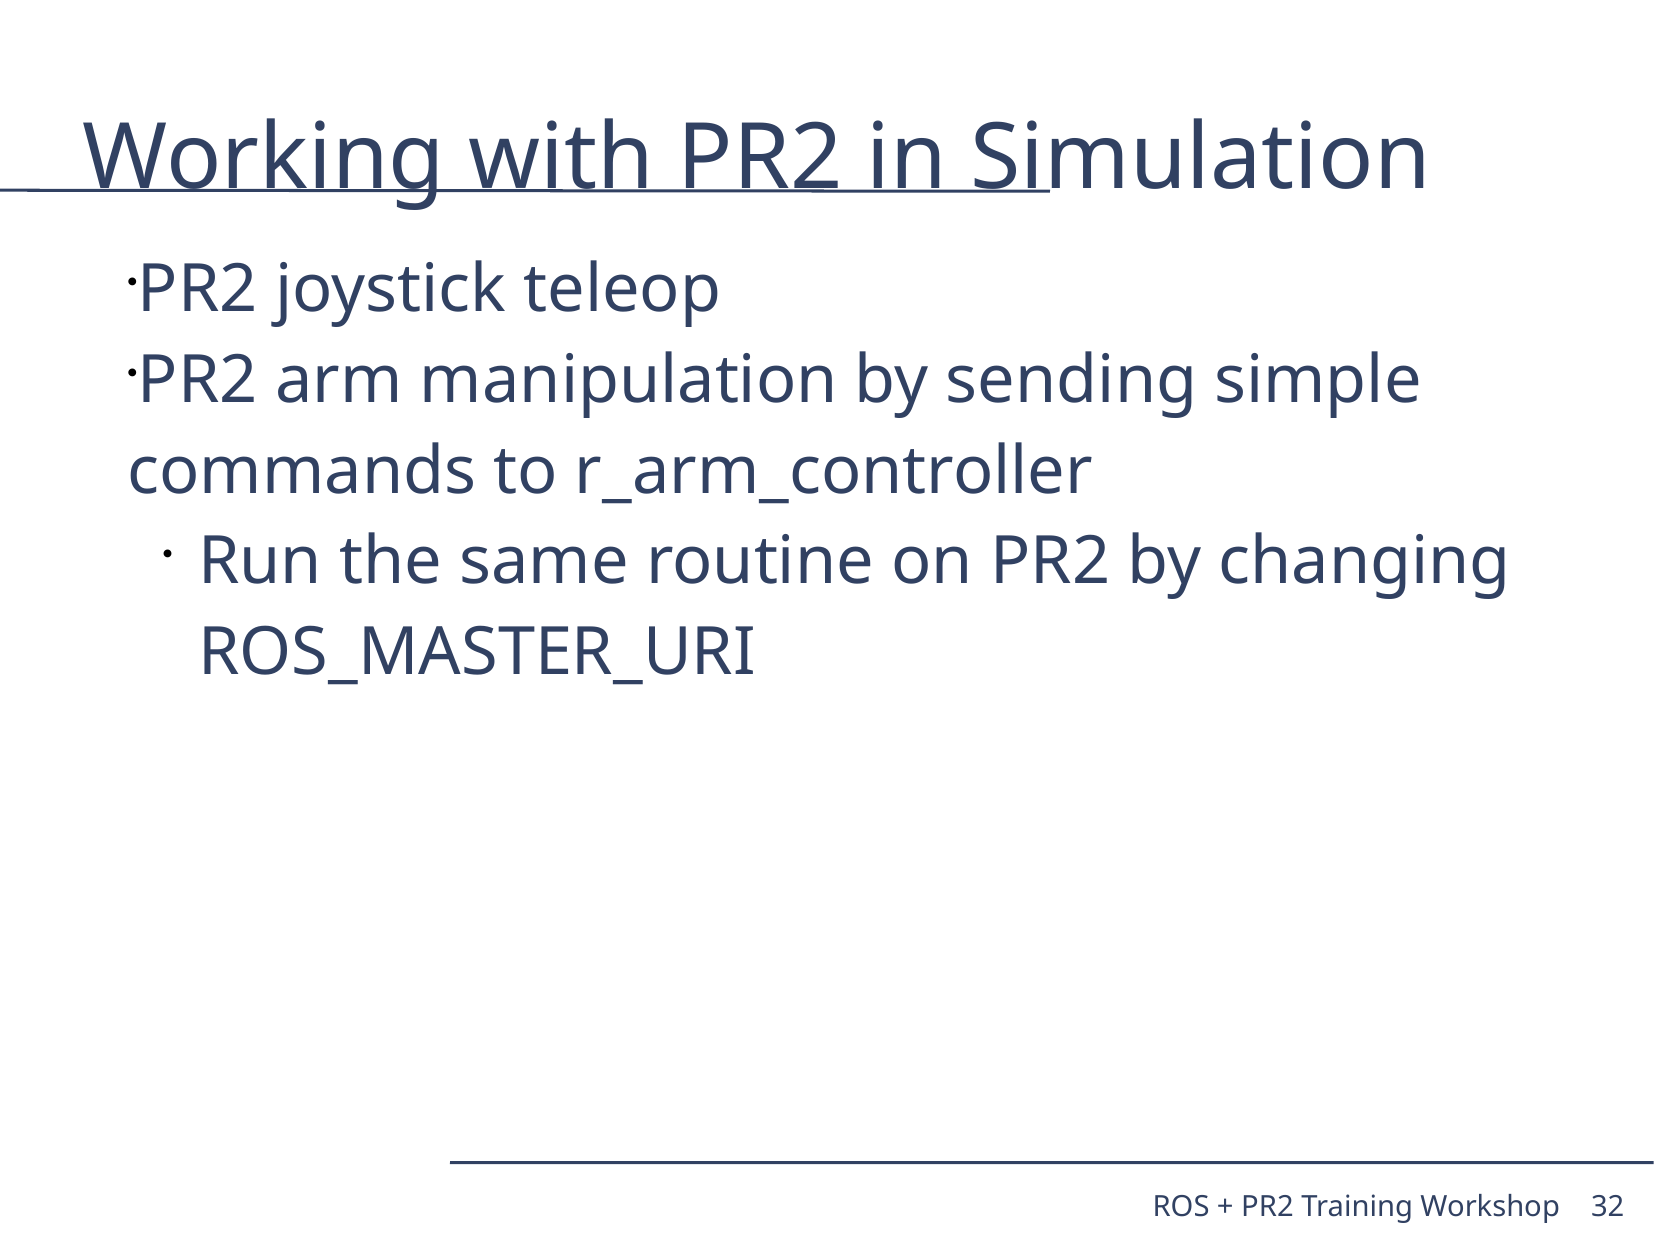

# Working with PR2 in Simulation
PR2 joystick teleop
PR2 arm manipulation by sending simple commands to r_arm_controller
Run the same routine on PR2 by changing ROS_MASTER_URI